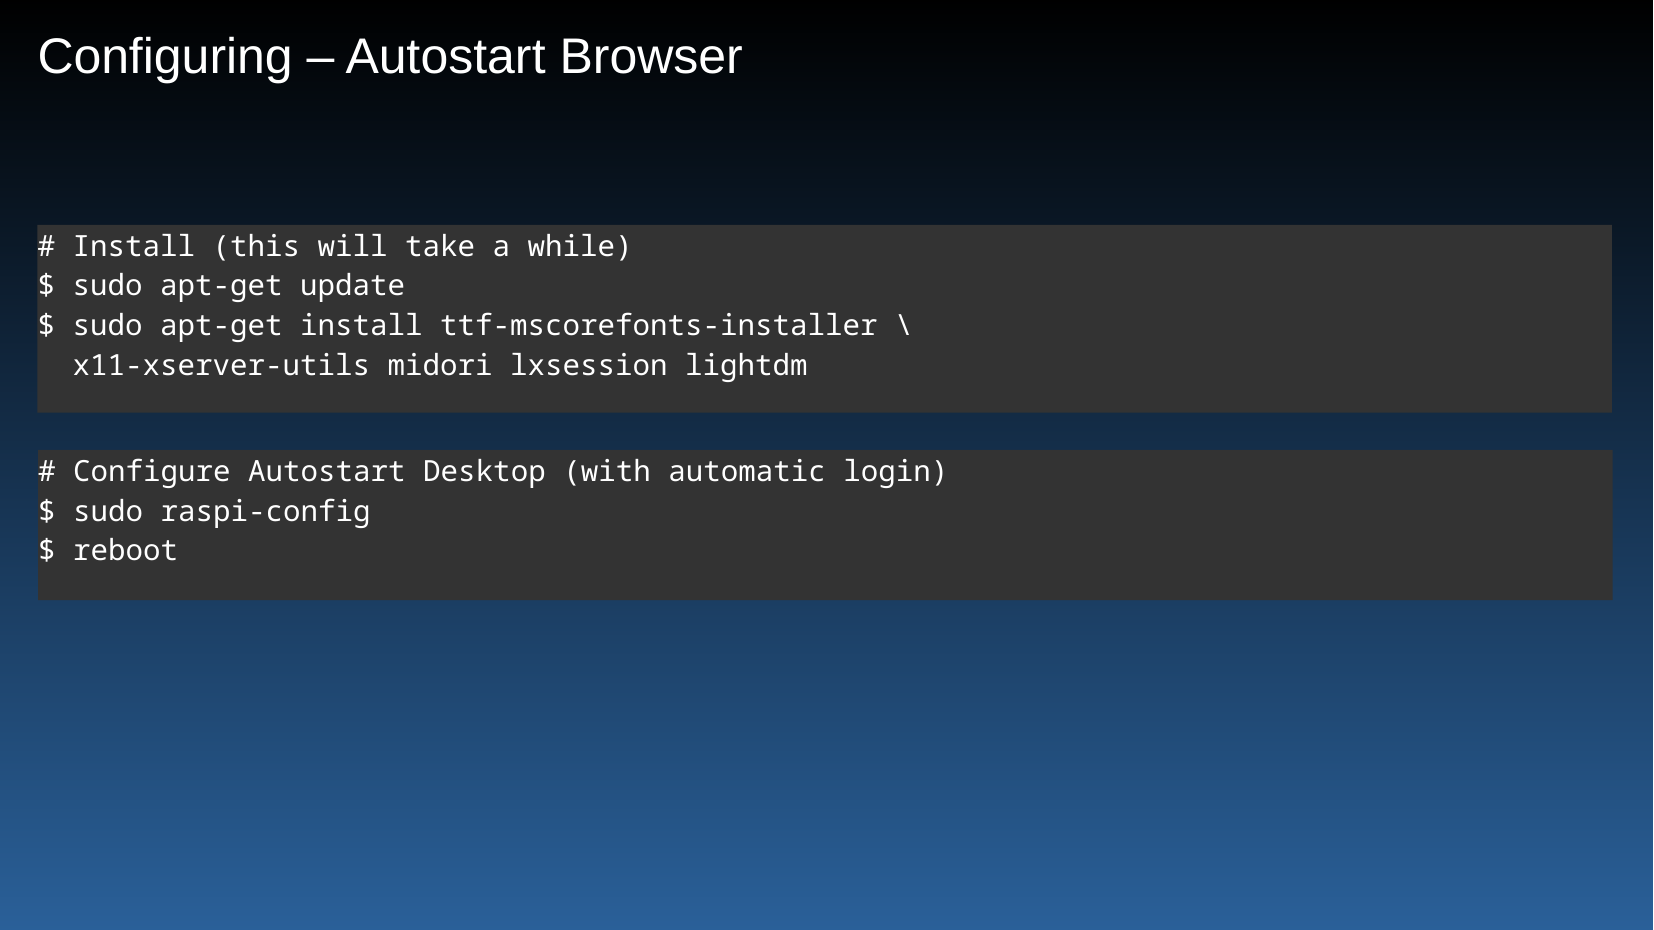

# Configuring – Autostart Browser
# Install (this will take a while)
$ sudo apt-get update
$ sudo apt-get install ttf-mscorefonts-installer \
 x11-xserver-utils midori lxsession lightdm
# Configure Autostart Desktop (with automatic login)
$ sudo raspi-config
$ reboot